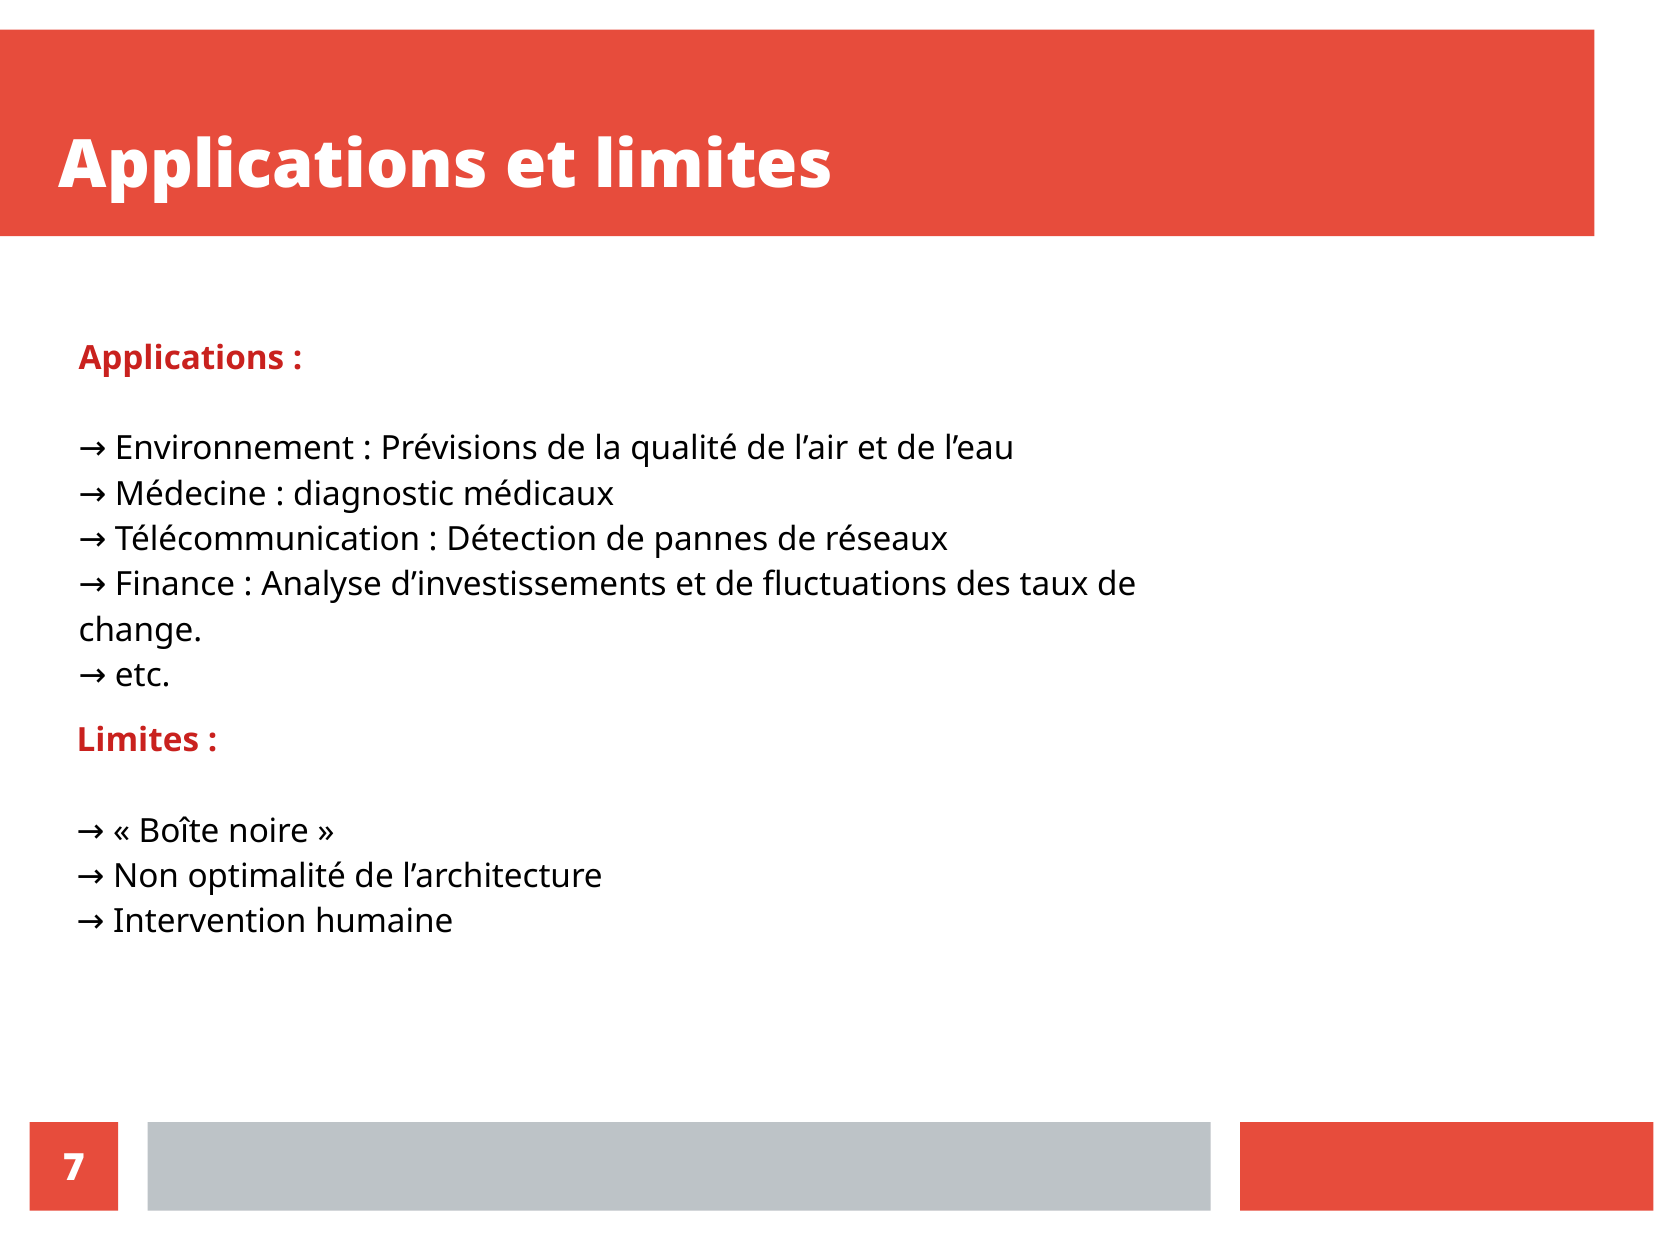

# Applications et limites
Applications :
→ Environnement : Prévisions de la qualité de l’air et de l’eau
→ Médecine : diagnostic médicaux
→ Télécommunication : Détection de pannes de réseaux
→ Finance : Analyse d’investissements et de fluctuations des taux de
change.
→ etc.
Limites :
→ « Boîte noire »
→ Non optimalité de l’architecture
→ Intervention humaine
7